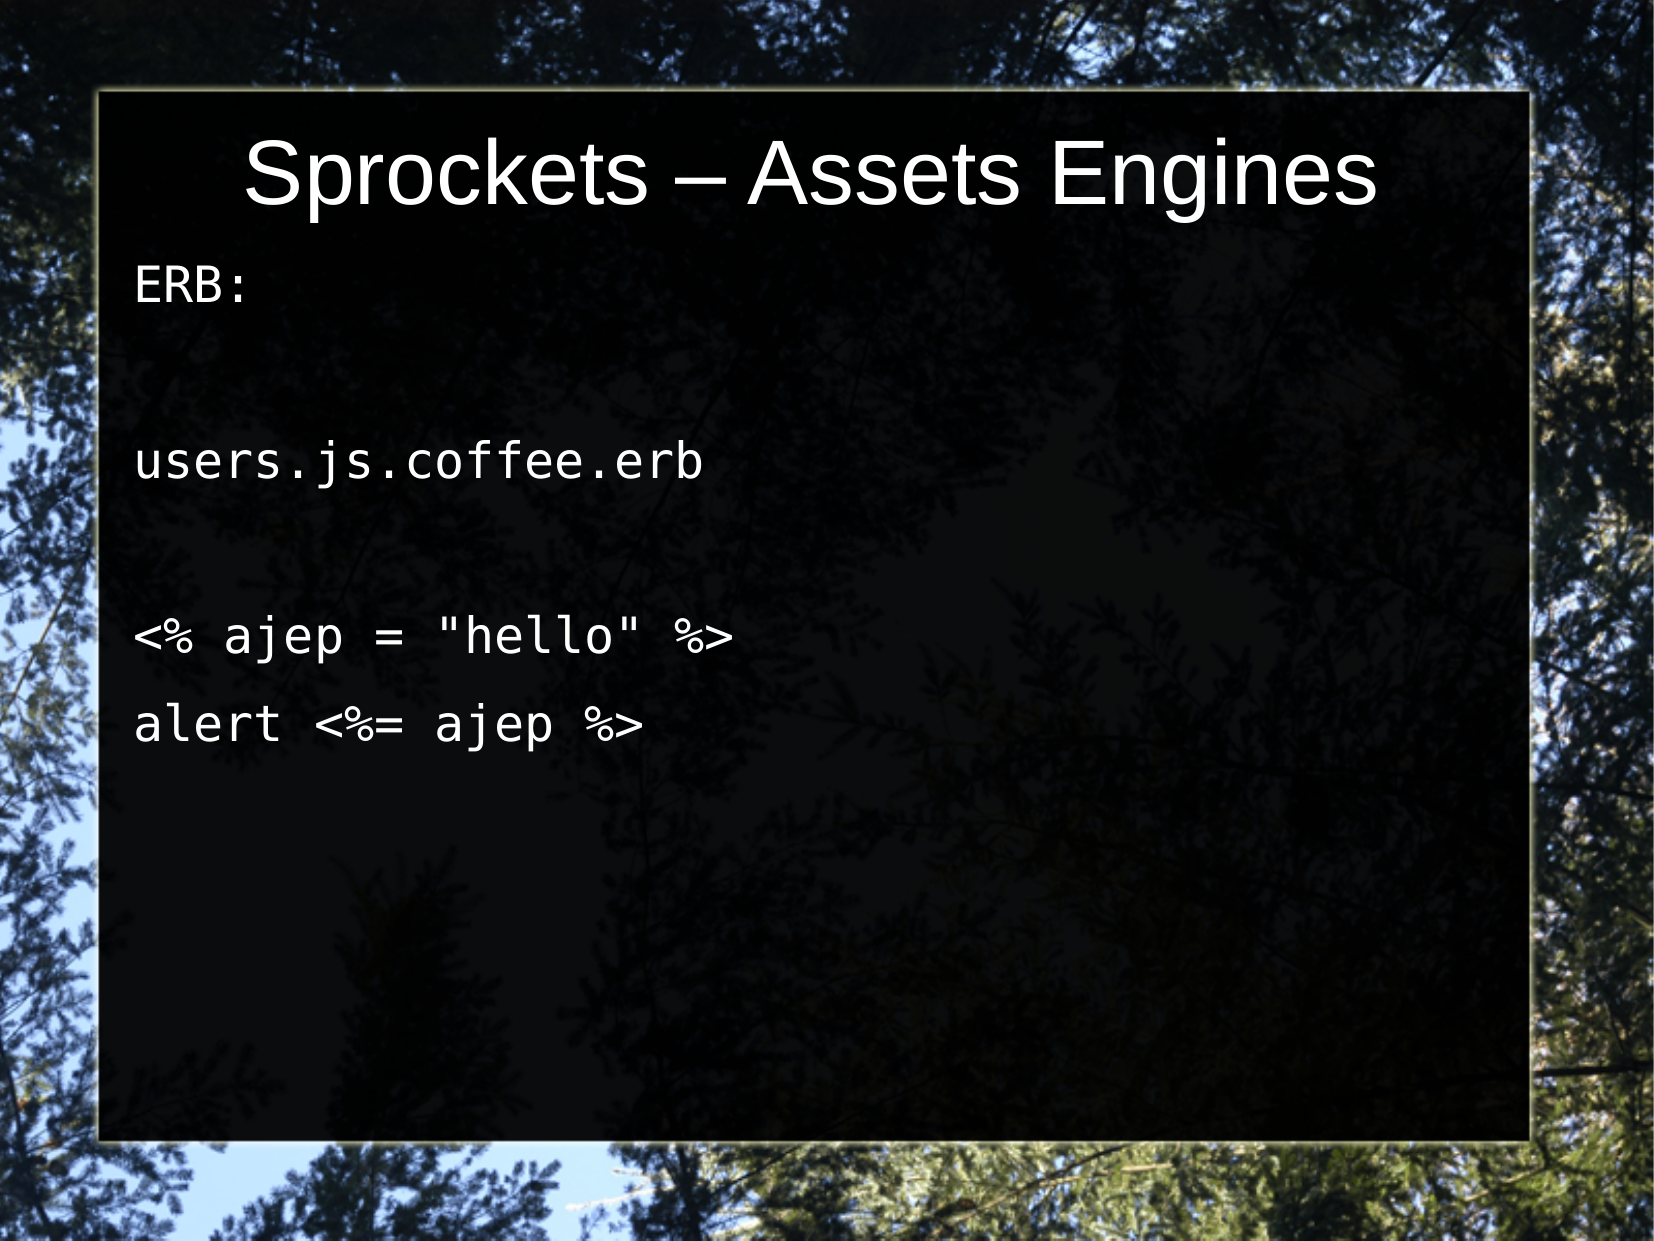

# Sprockets – Assets Engines
ERB:
users.js.coffee.erb
<% ajep = "hello" %>
alert <%= ajep %>